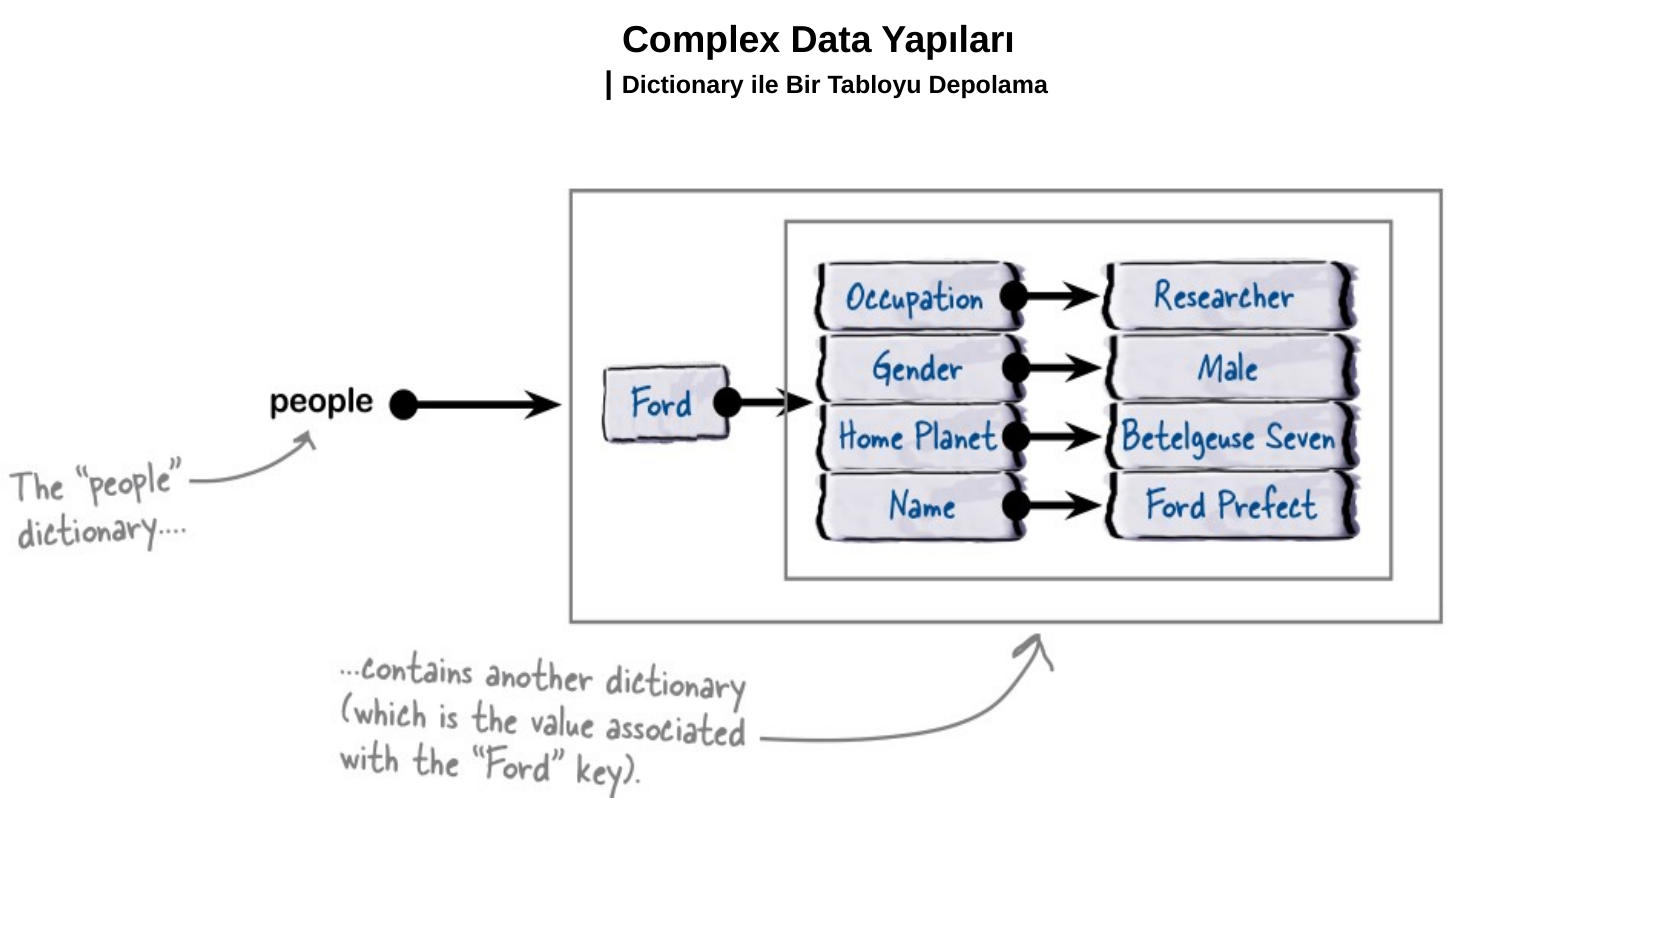

# Complex Data Yapıları | Dictionary ile Bir Tabloyu Depolama